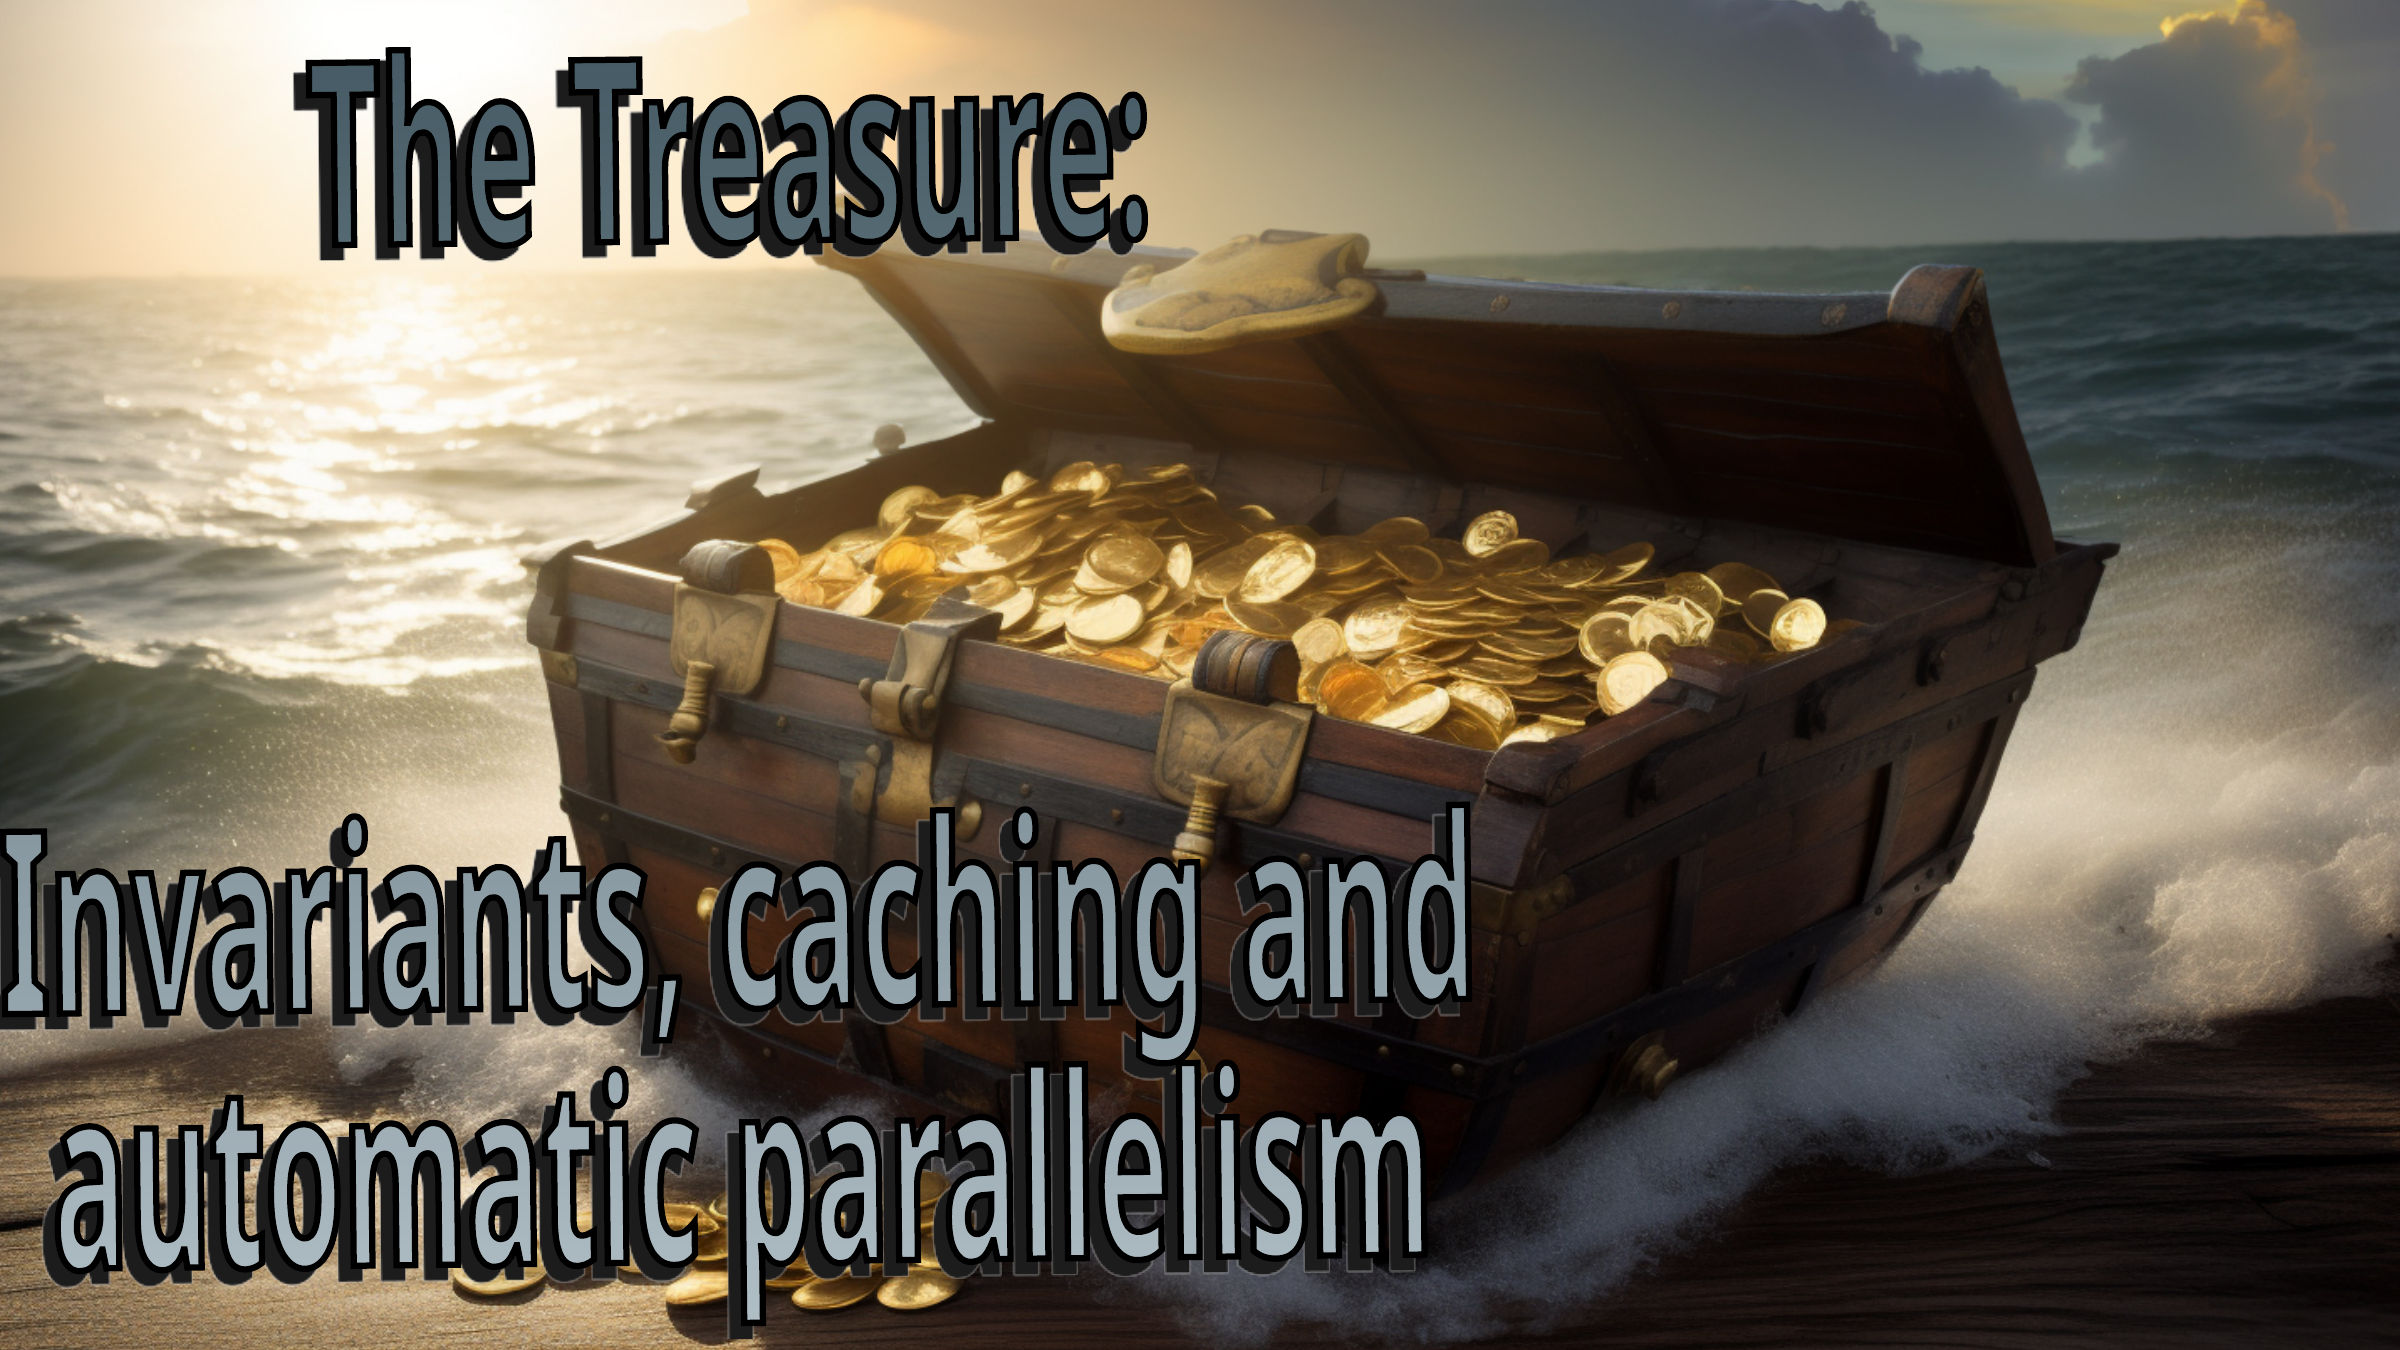

The Treasure:
Invariants, caching and
automatic parallelism